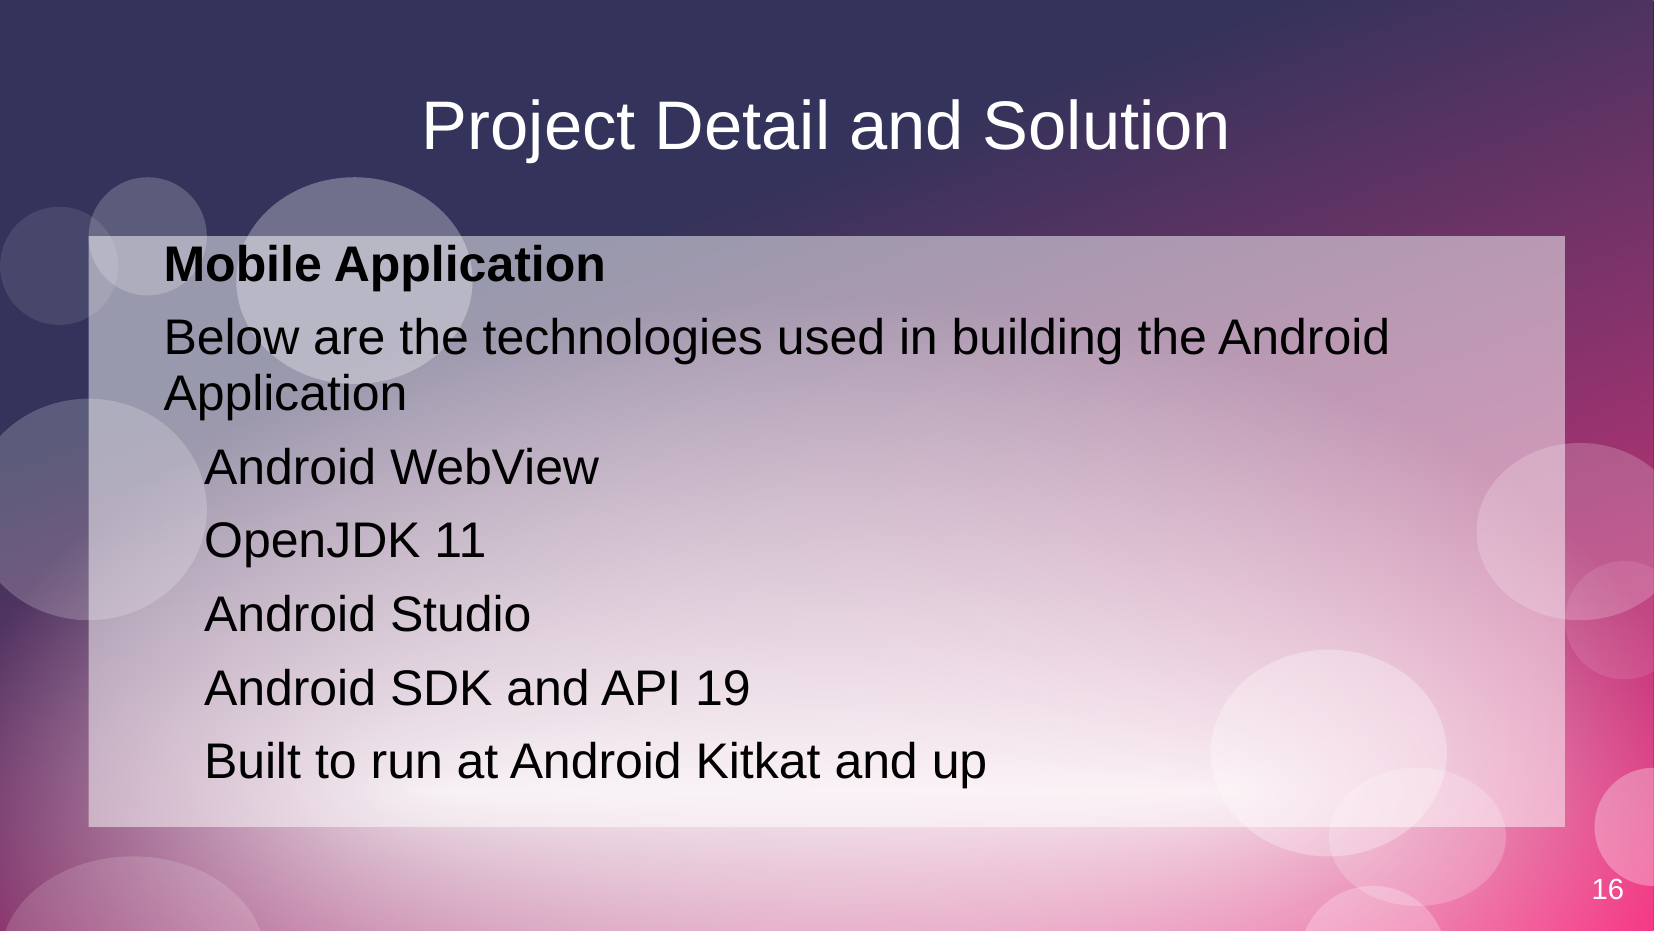

# Project Detail and Solution
Mobile Application
Below are the technologies used in building the Android Application
Android WebView
OpenJDK 11
Android Studio
Android SDK and API 19
Built to run at Android Kitkat and up